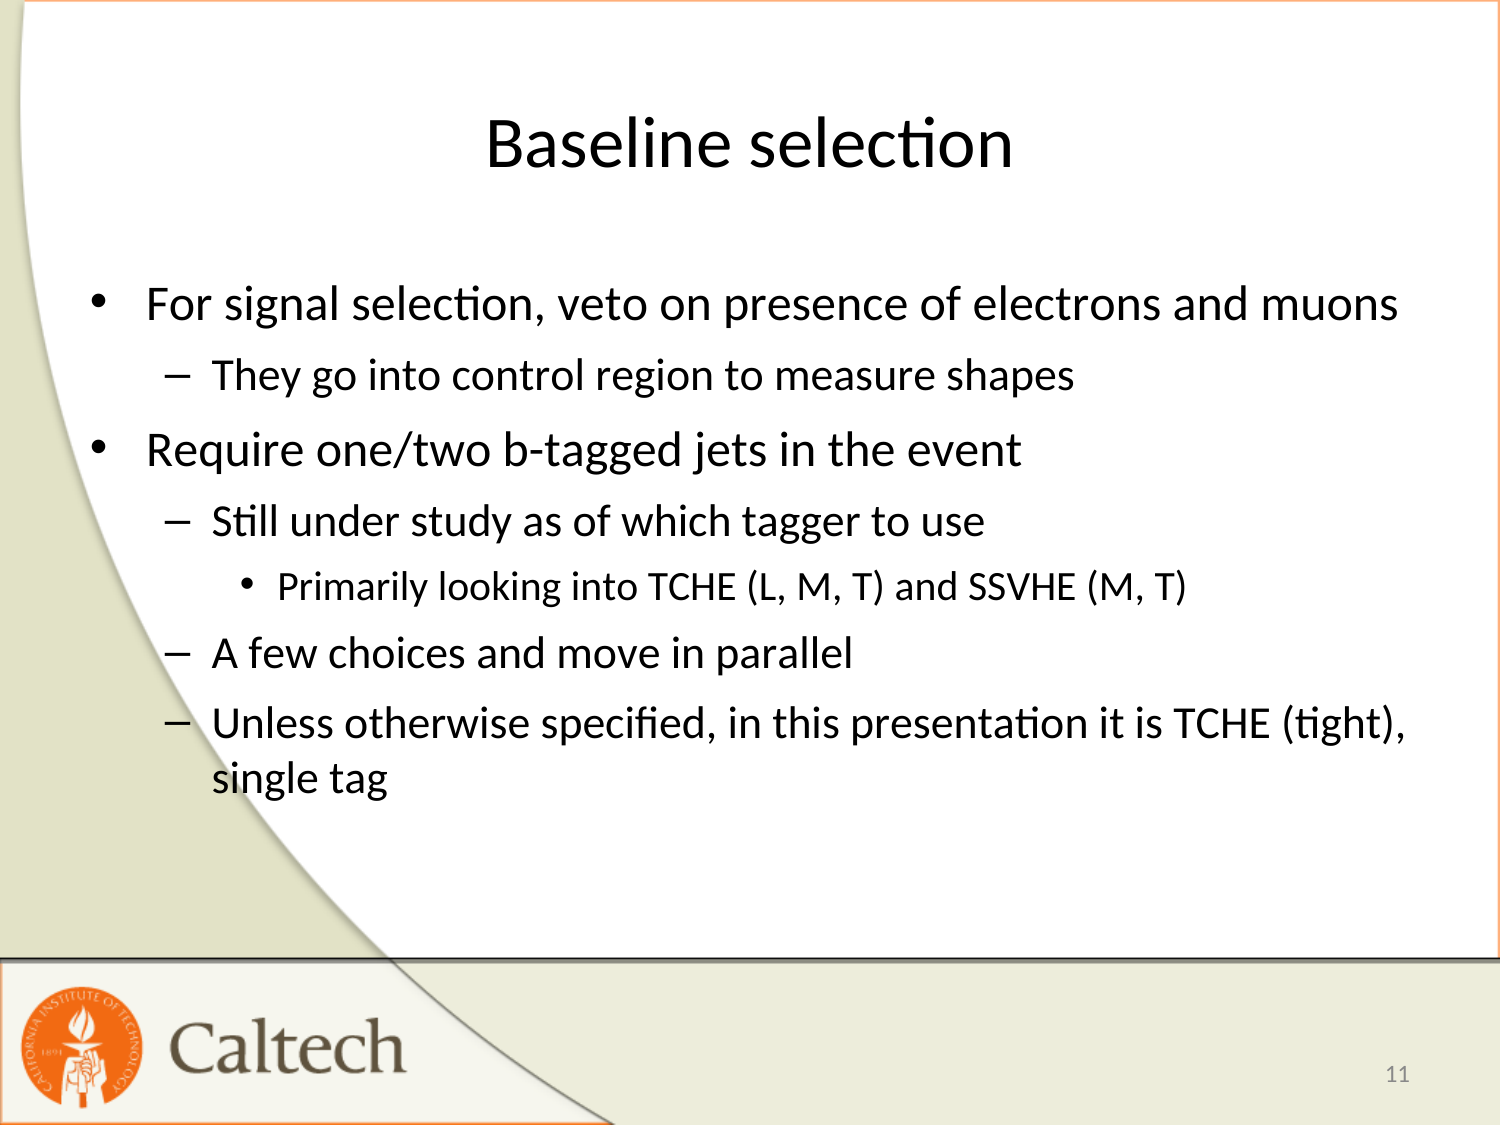

# Baseline selection
For signal selection, veto on presence of electrons and muons
They go into control region to measure shapes
Require one/two b-tagged jets in the event
Still under study as of which tagger to use
Primarily looking into TCHE (L, M, T) and SSVHE (M, T)
A few choices and move in parallel
Unless otherwise specified, in this presentation it is TCHE (tight), single tag
Yi Chen, LQ3 Meeting, June 17, 2011
11